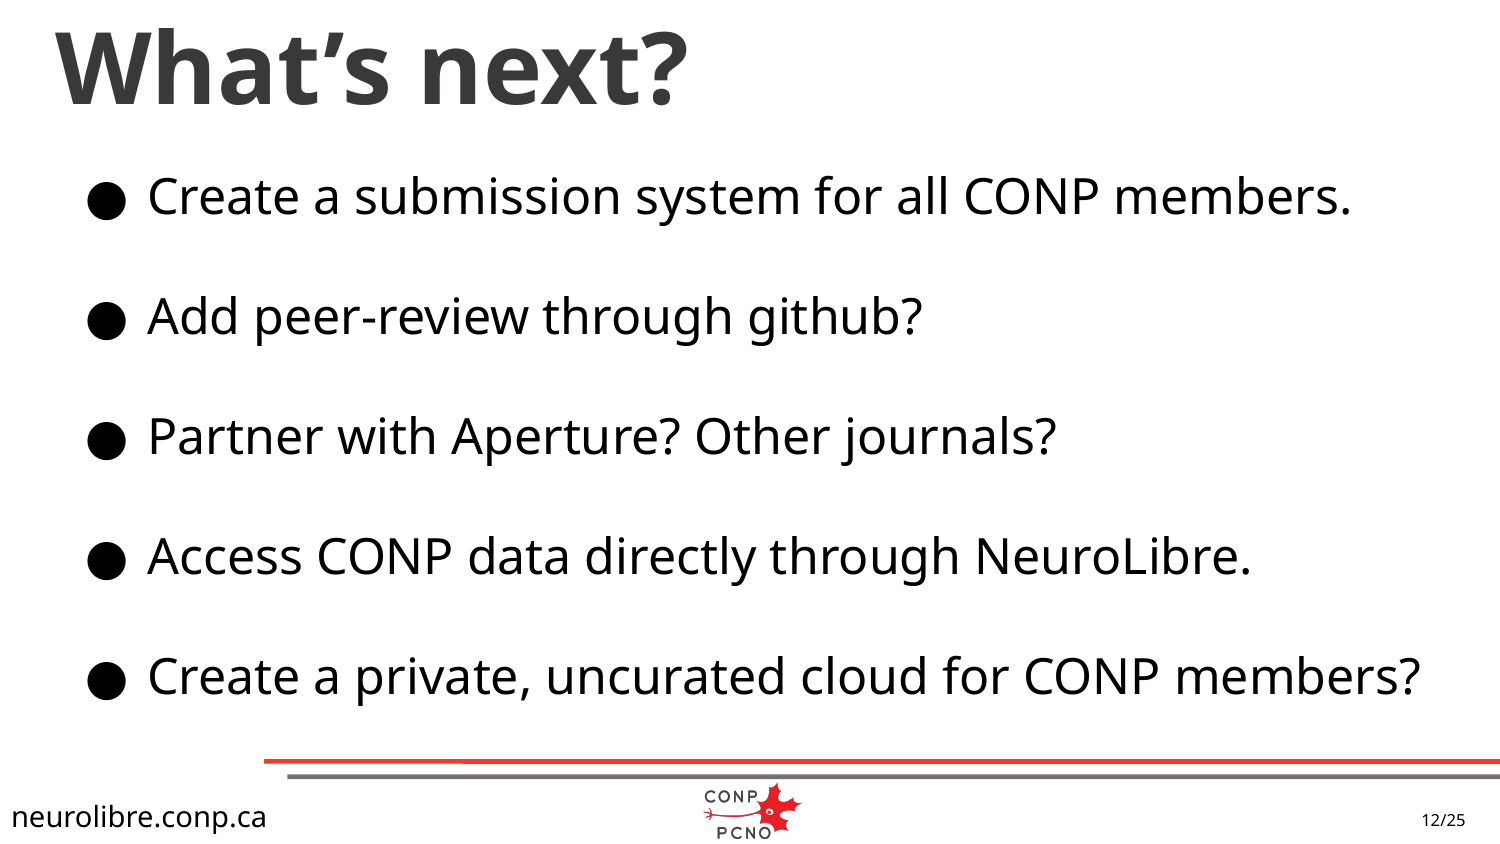

# What’s next?
Create a submission system for all CONP members.
Add peer-review through github?
Partner with Aperture? Other journals?
Access CONP data directly through NeuroLibre.
Create a private, uncurated cloud for CONP members?
neurolibre.conp.ca